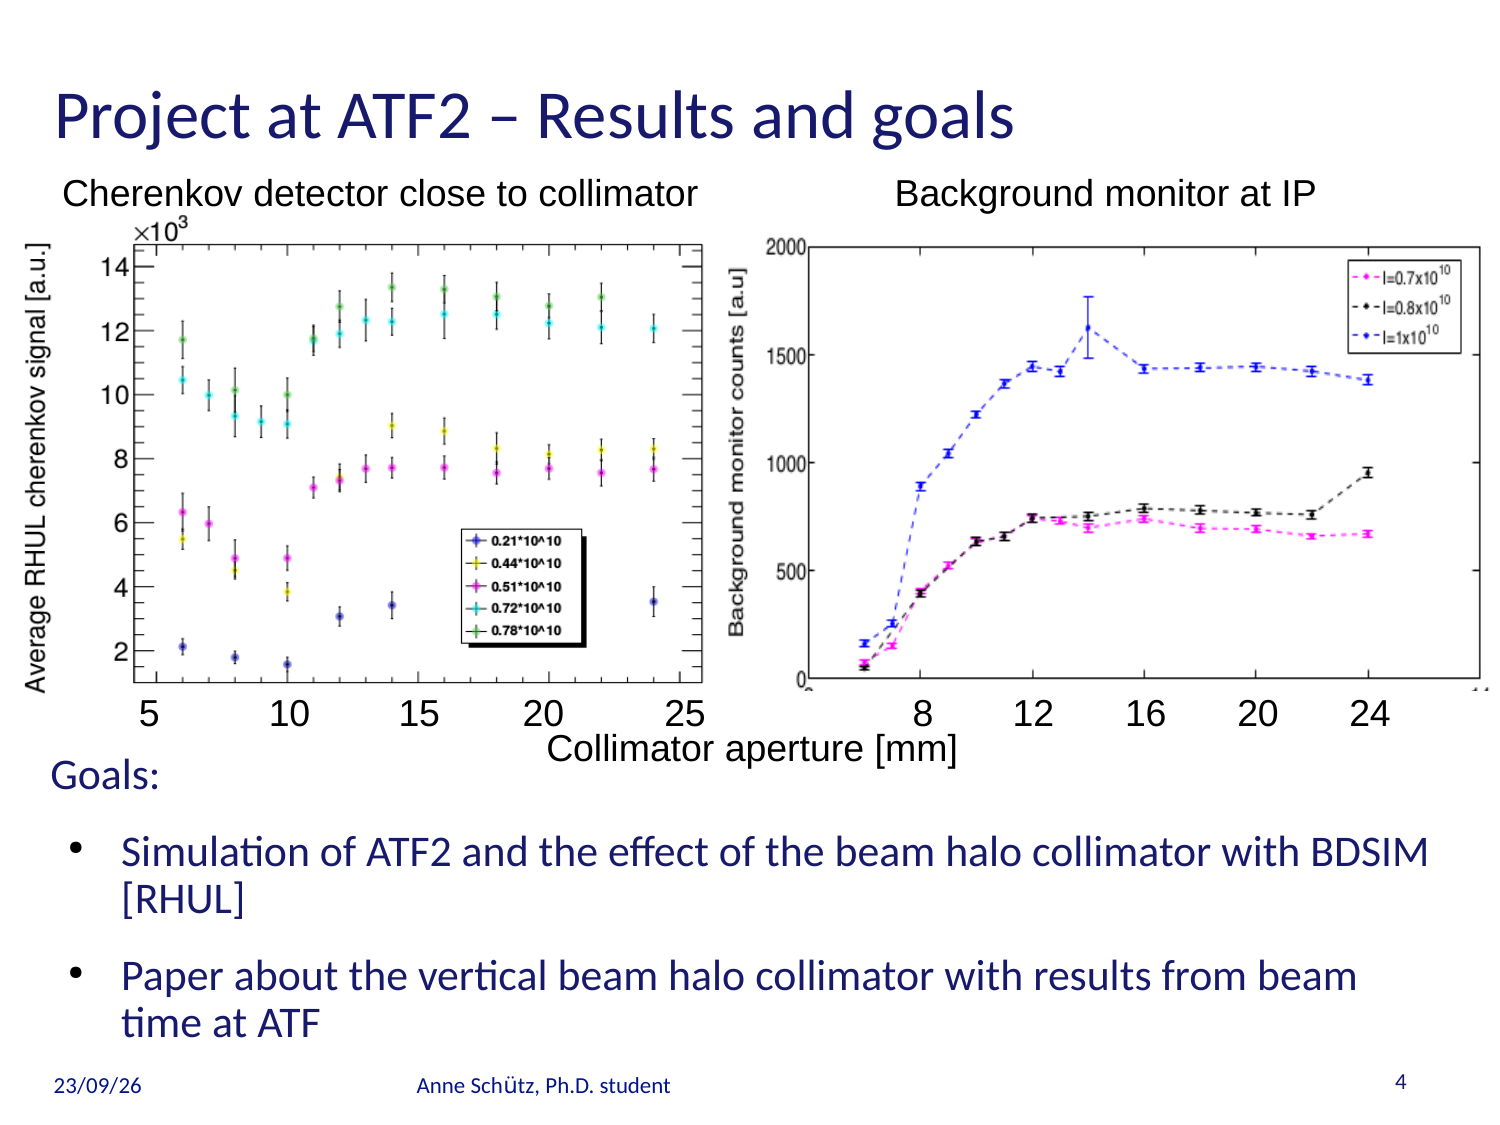

Project at ATF2 – Results and goals
Cherenkov detector close to collimator
Background monitor at IP
5
10
15
20
25
8
12
16
20
24
Collimator aperture [mm]
# Goals:
Simulation of ATF2 and the effect of the beam halo collimator with BDSIM [RHUL]
Paper about the vertical beam halo collimator with results from beam time at ATF